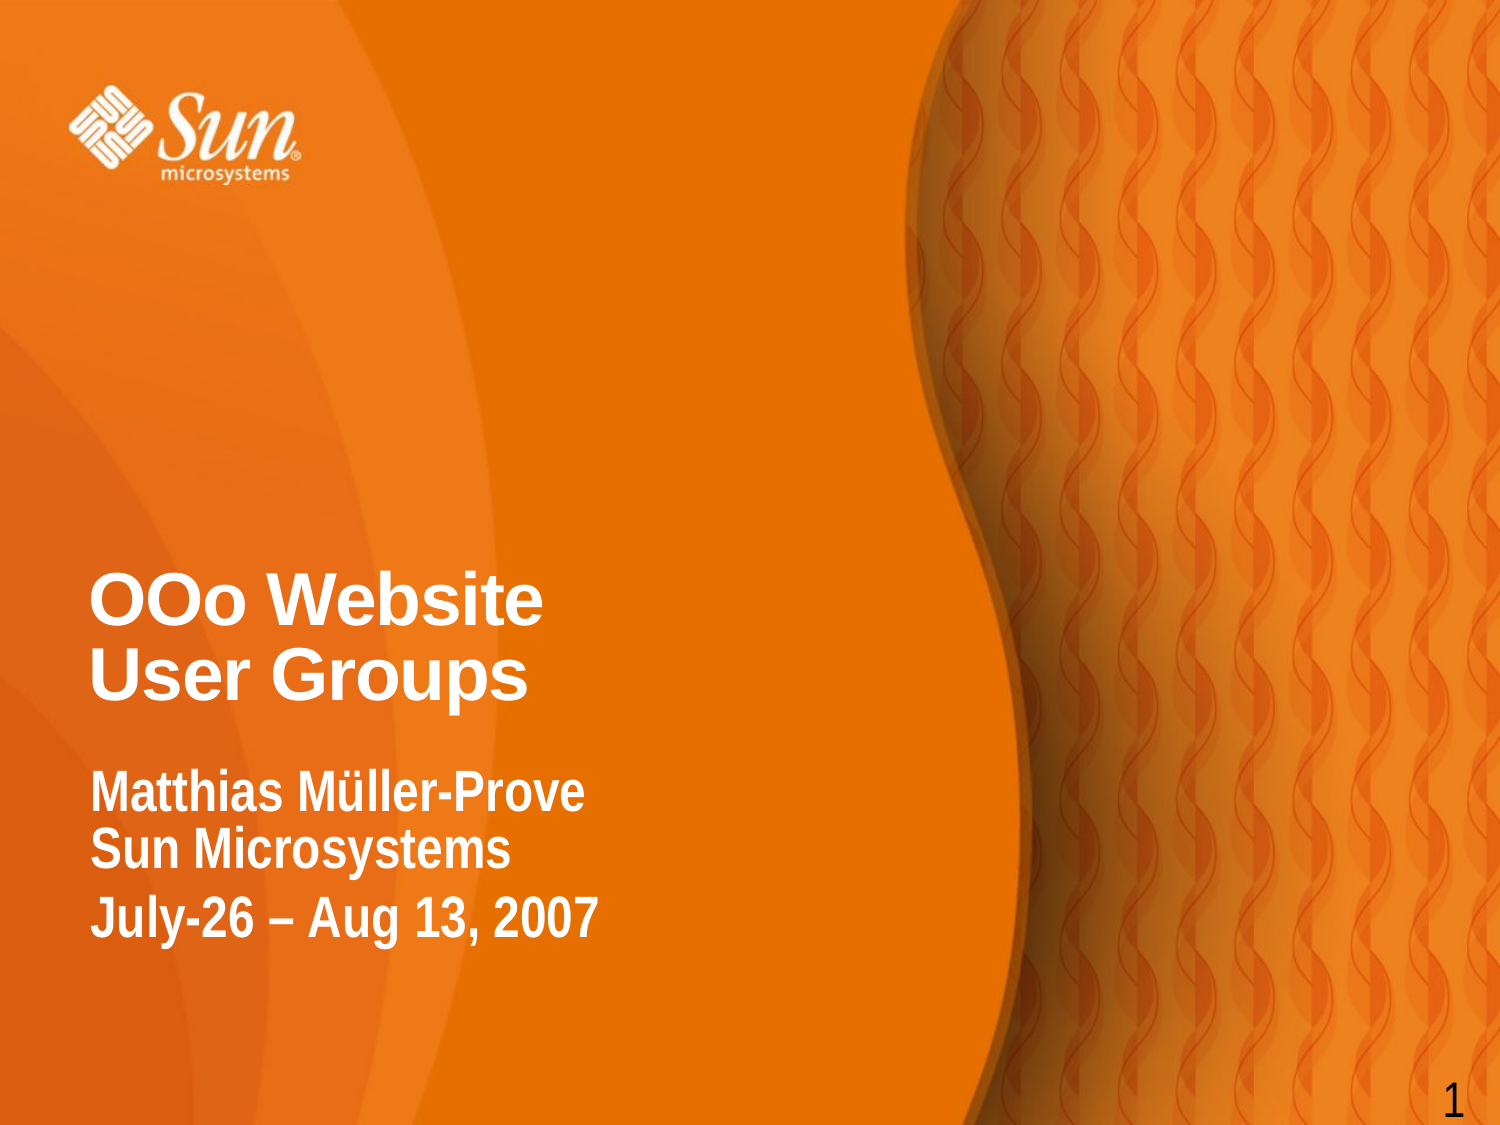

OOo Website
User Groups
# Matthias Müller-Prove Sun Microsystems
July-26 – Aug 13, 2007